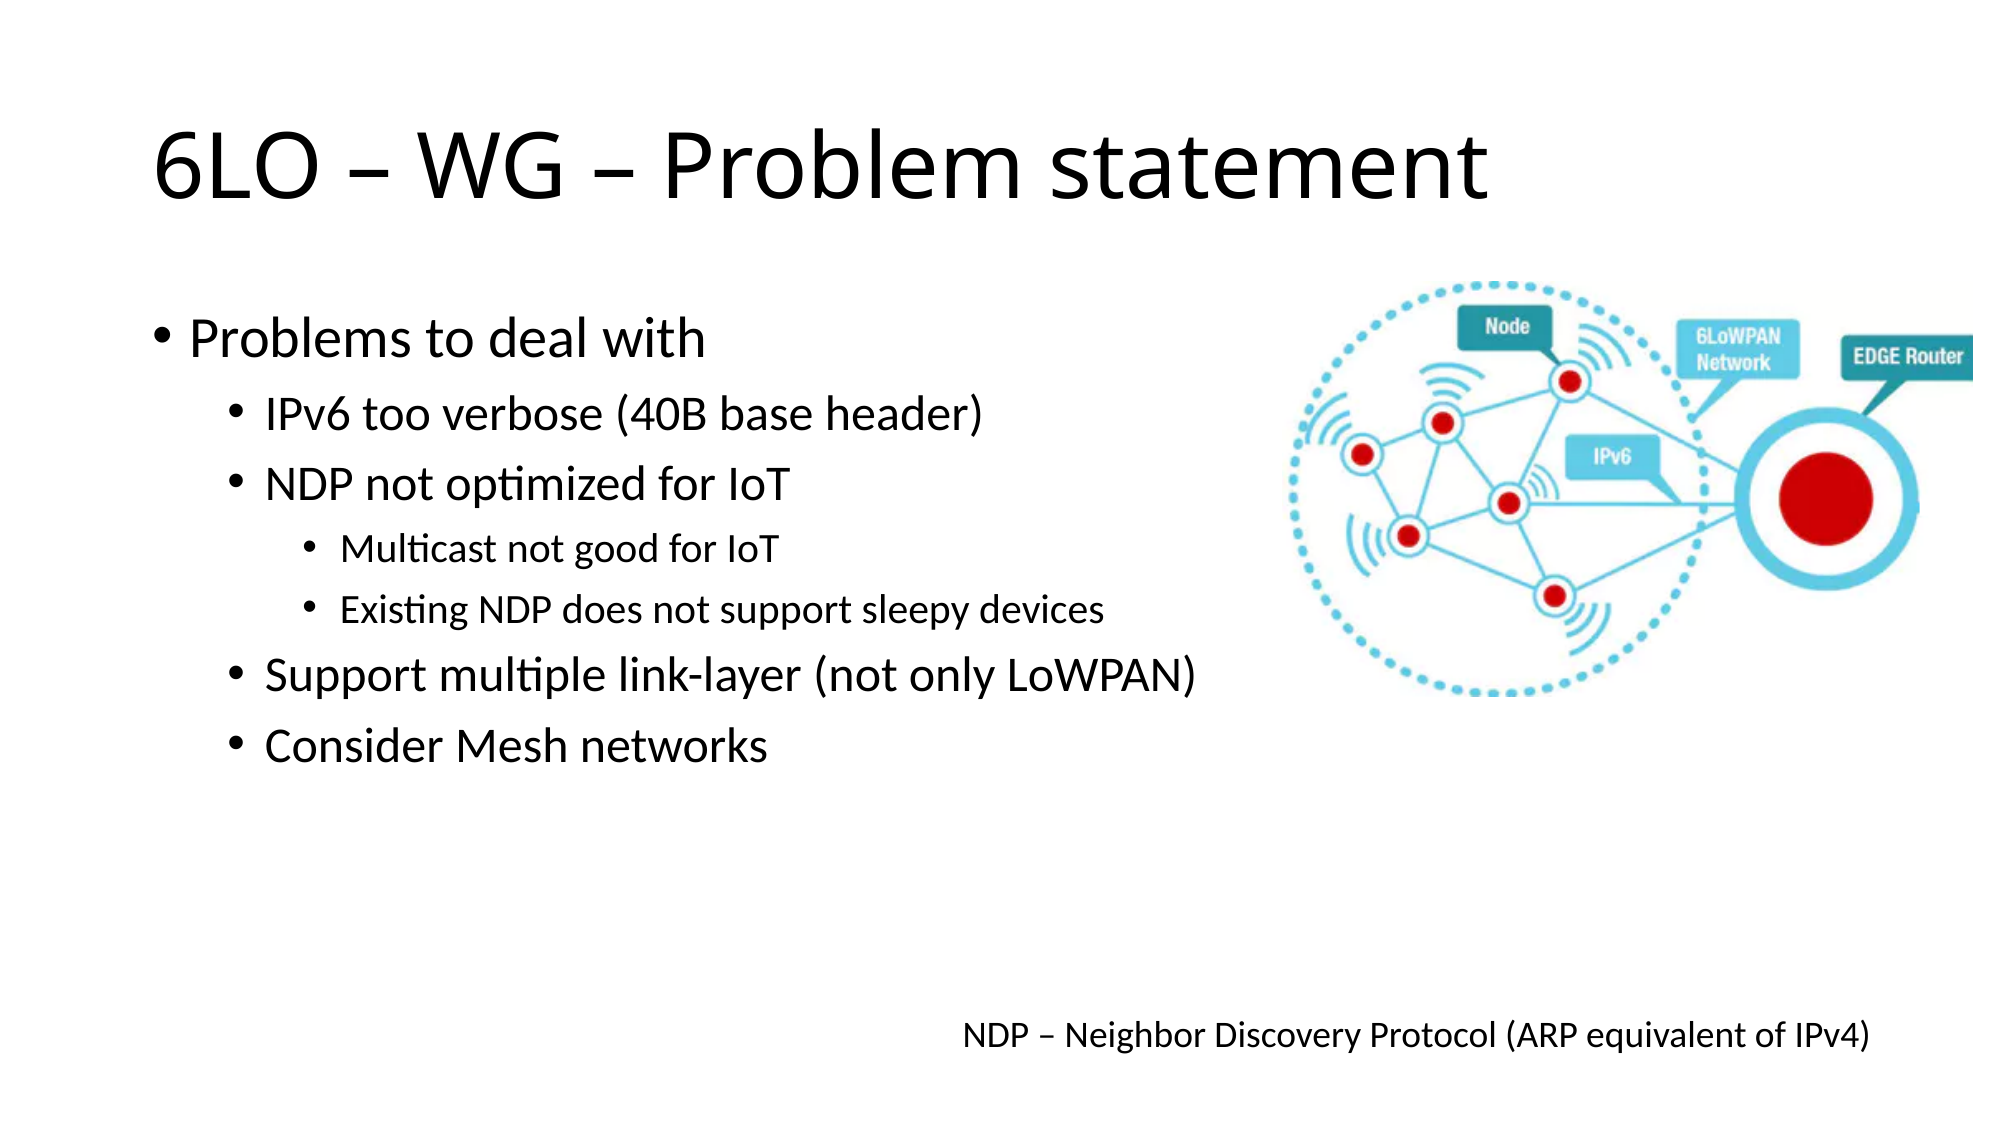

# 6LO – WG – Problem statement
Problems to deal with
IPv6 too verbose (40B base header)
NDP not optimized for IoT
Multicast not good for IoT
Existing NDP does not support sleepy devices
Support multiple link-layer (not only LoWPAN)
Consider Mesh networks
NDP – Neighbor Discovery Protocol (ARP equivalent of IPv4)